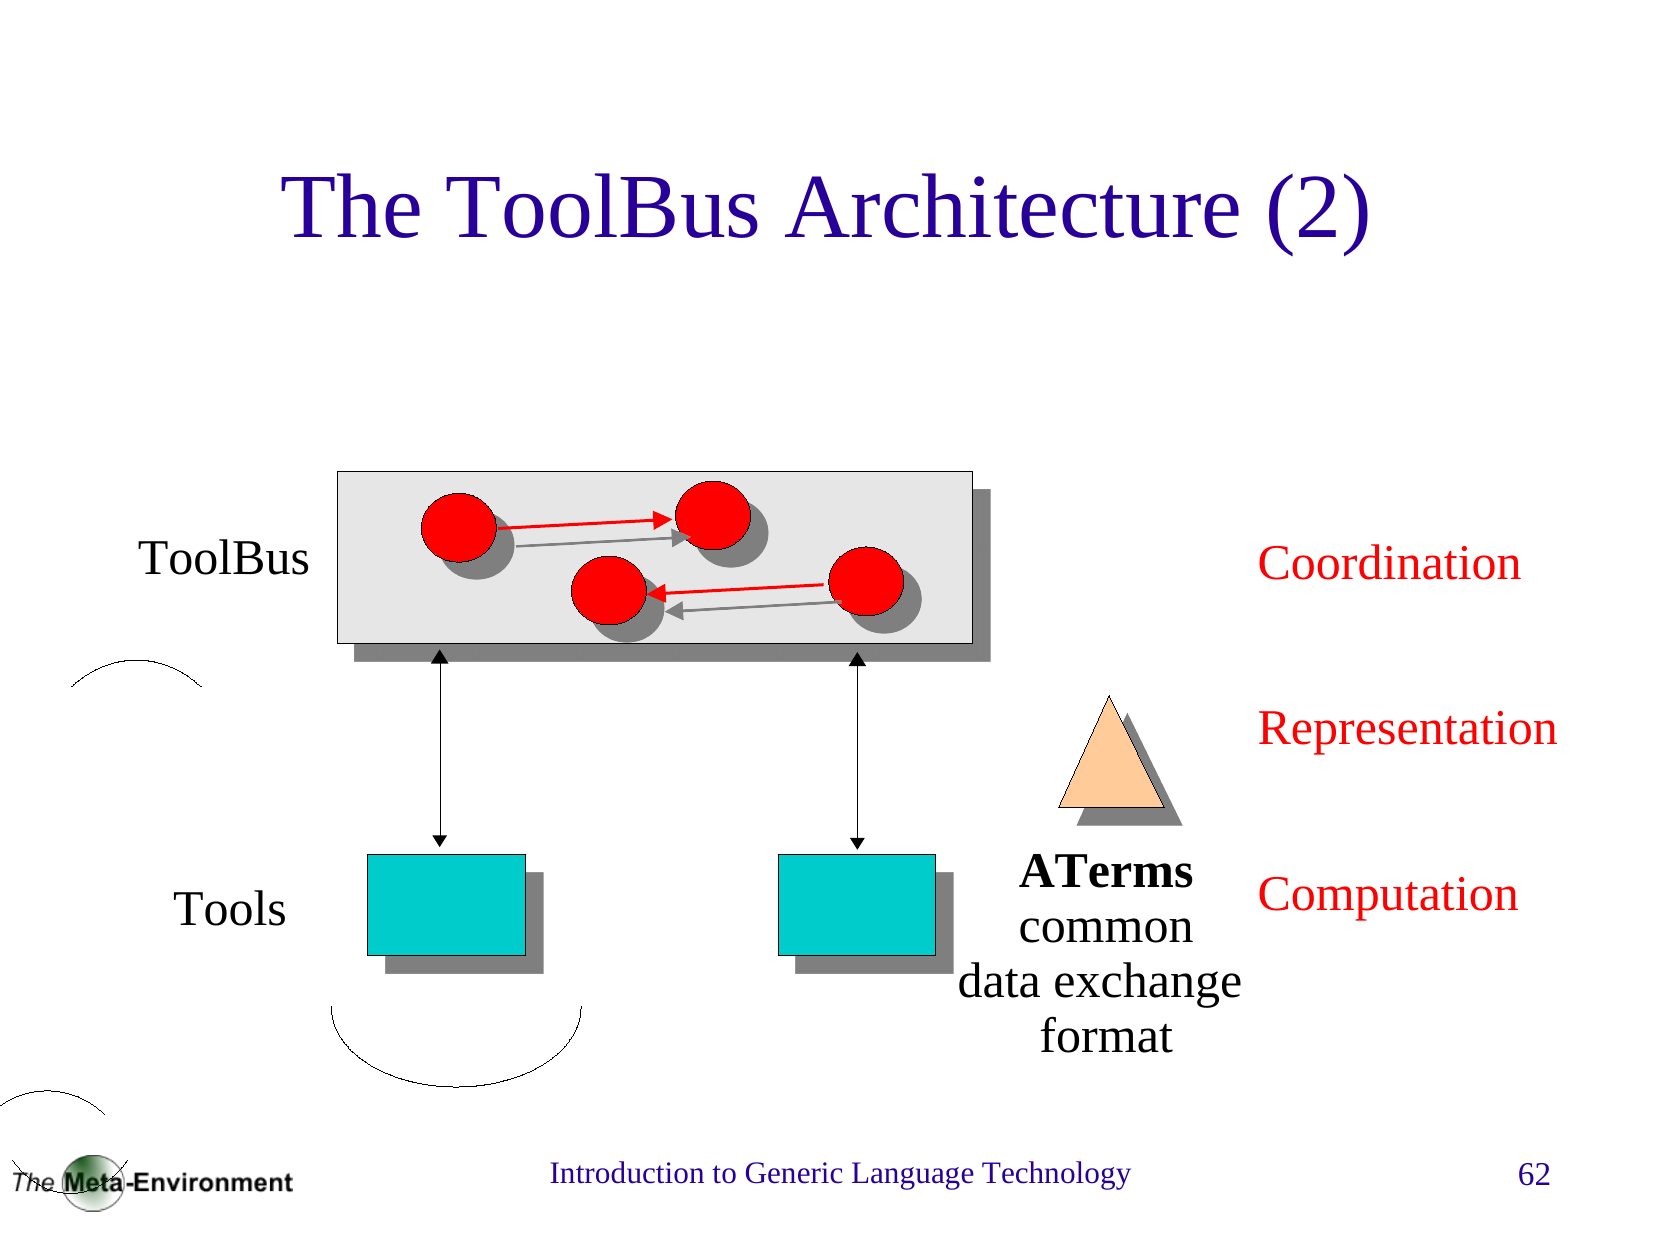

# The ToolBus Architecture (2)
ToolBus
Coordination
Representation
Computation
Tools
ATerms
common
data exchange
format